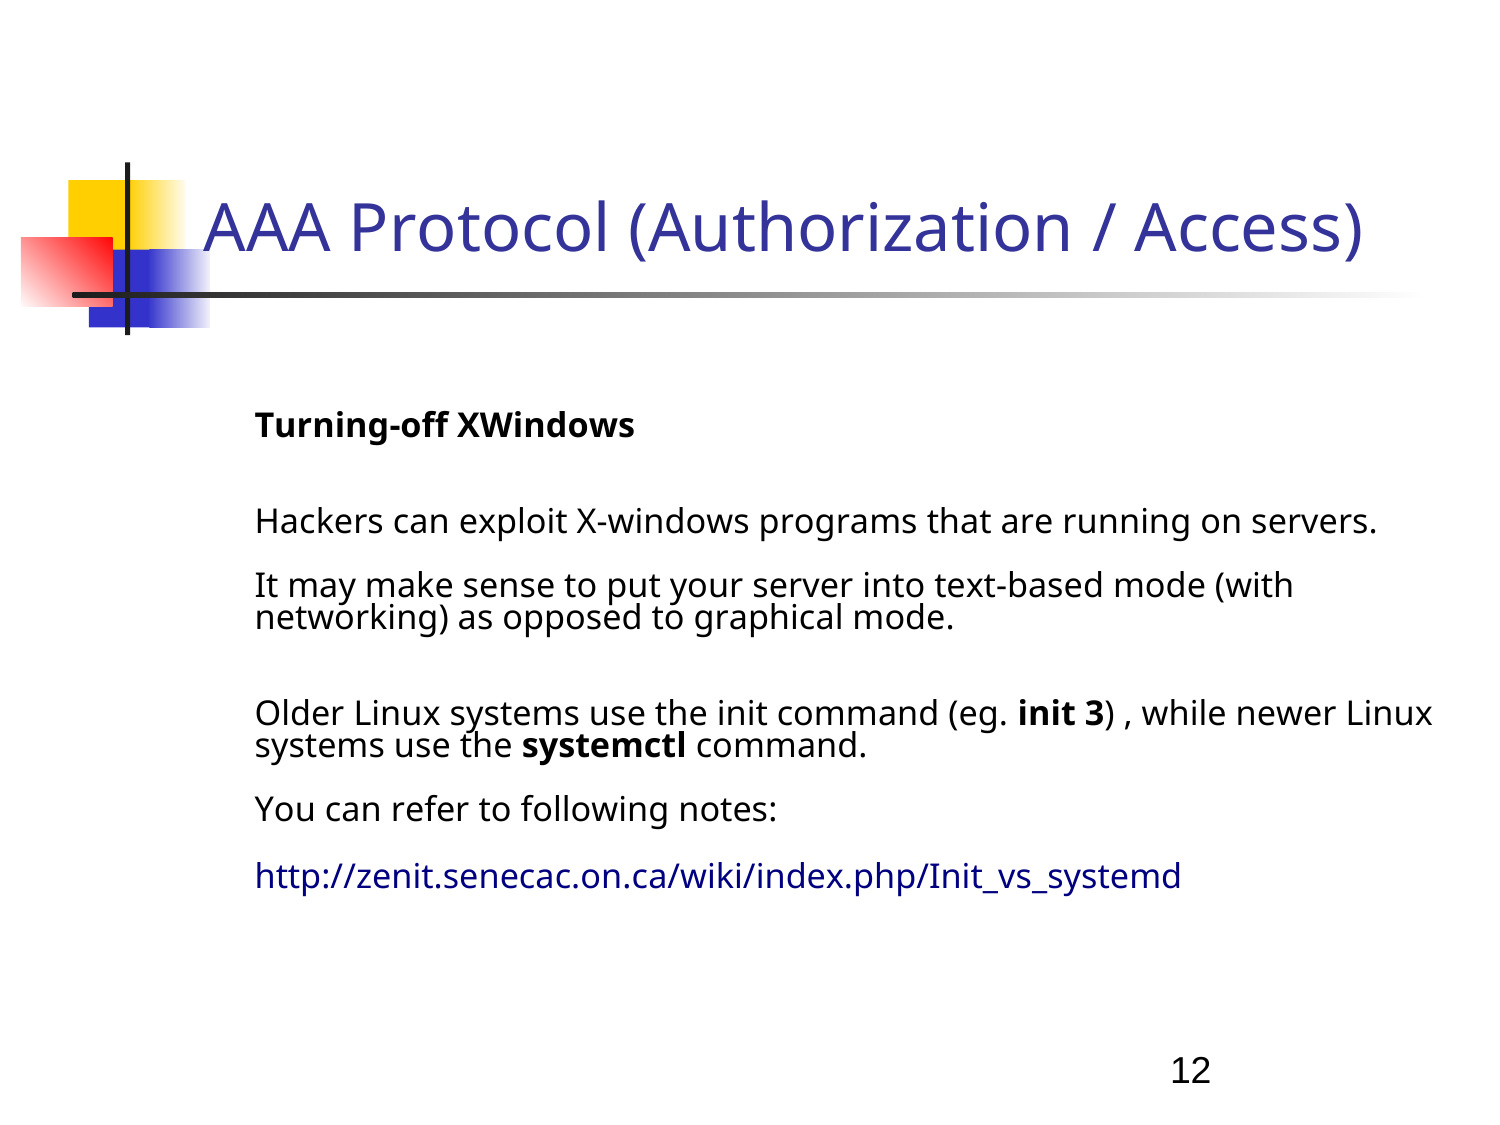

# AAA Protocol (Authorization / Access)
Turning-off XWindows
Hackers can exploit X-windows programs that are running on servers.
It may make sense to put your server into text-based mode (with networking) as opposed to graphical mode.
Older Linux systems use the init command (eg. init 3) , while newer Linux systems use the systemctl command.
You can refer to following notes:
http://zenit.senecac.on.ca/wiki/index.php/Init_vs_systemd
12